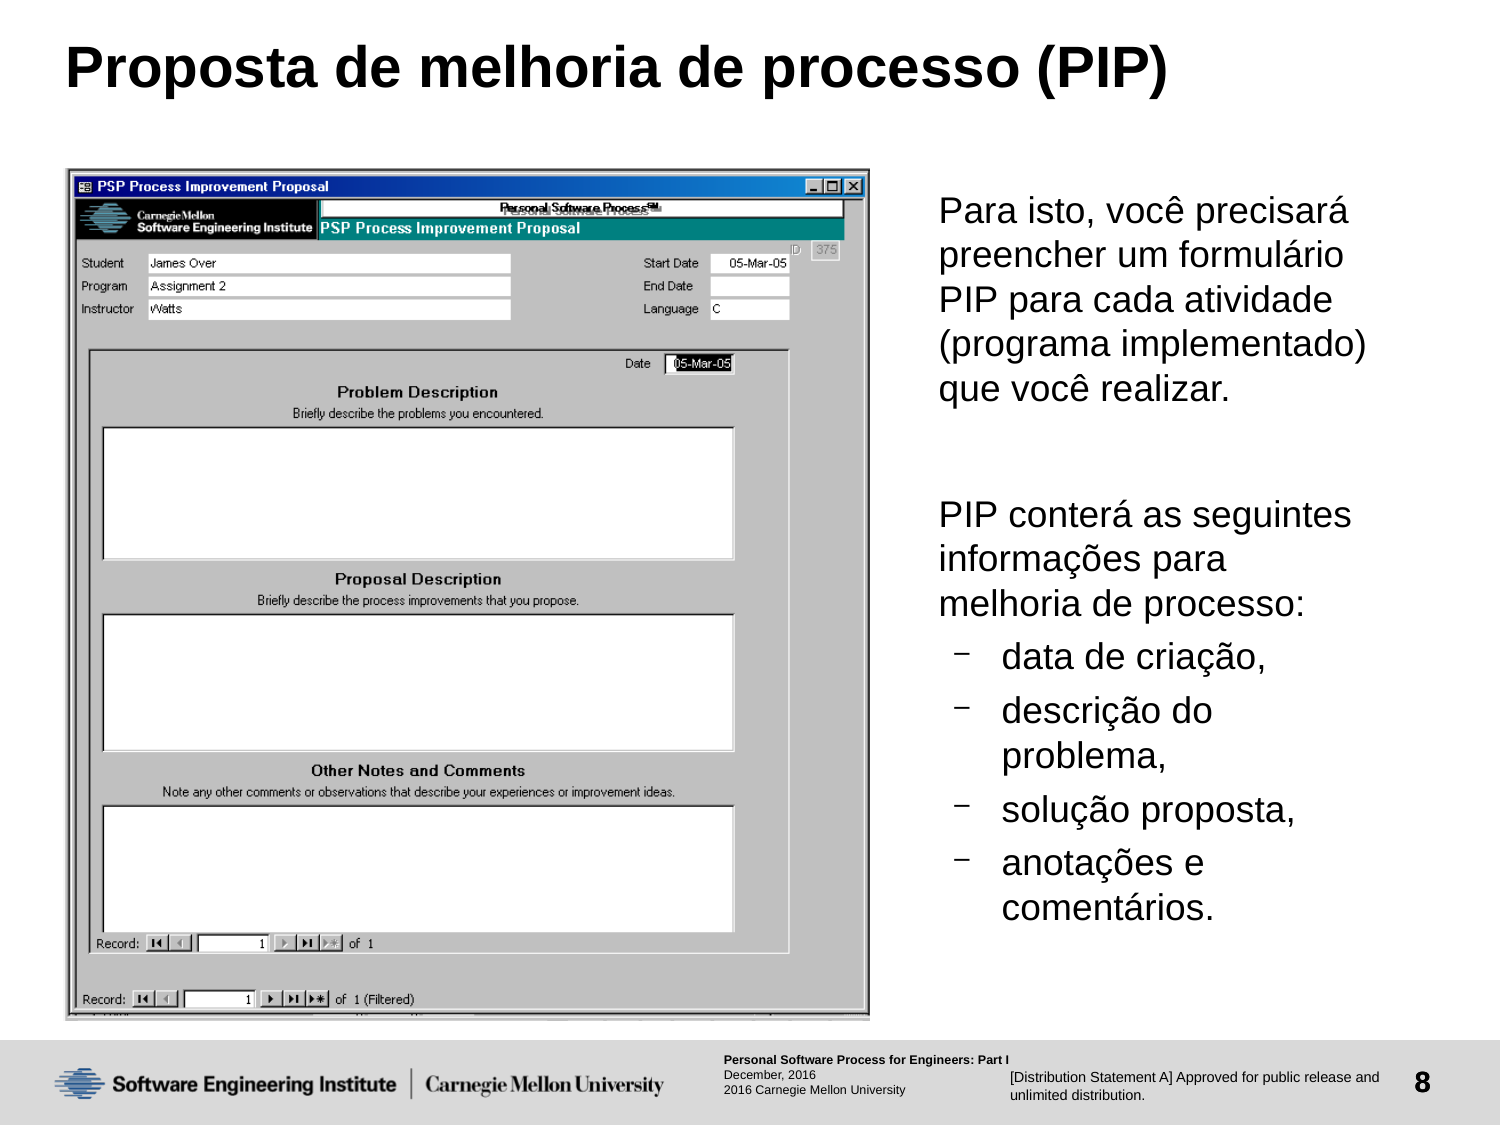

# Proposta de melhoria de processo (PIP)
You should complete a PIP form for each assignment.
The PIP holds process improvement information.
date
problem description
proposed solution
notes and comments
Para isto, você precisará preencher um formulário PIP para cada atividade (programa implementado) que você realizar.
PIP conterá as seguintes informações para melhoria de processo:
data de criação,
descrição do problema,
solução proposta,
anotações e comentários.